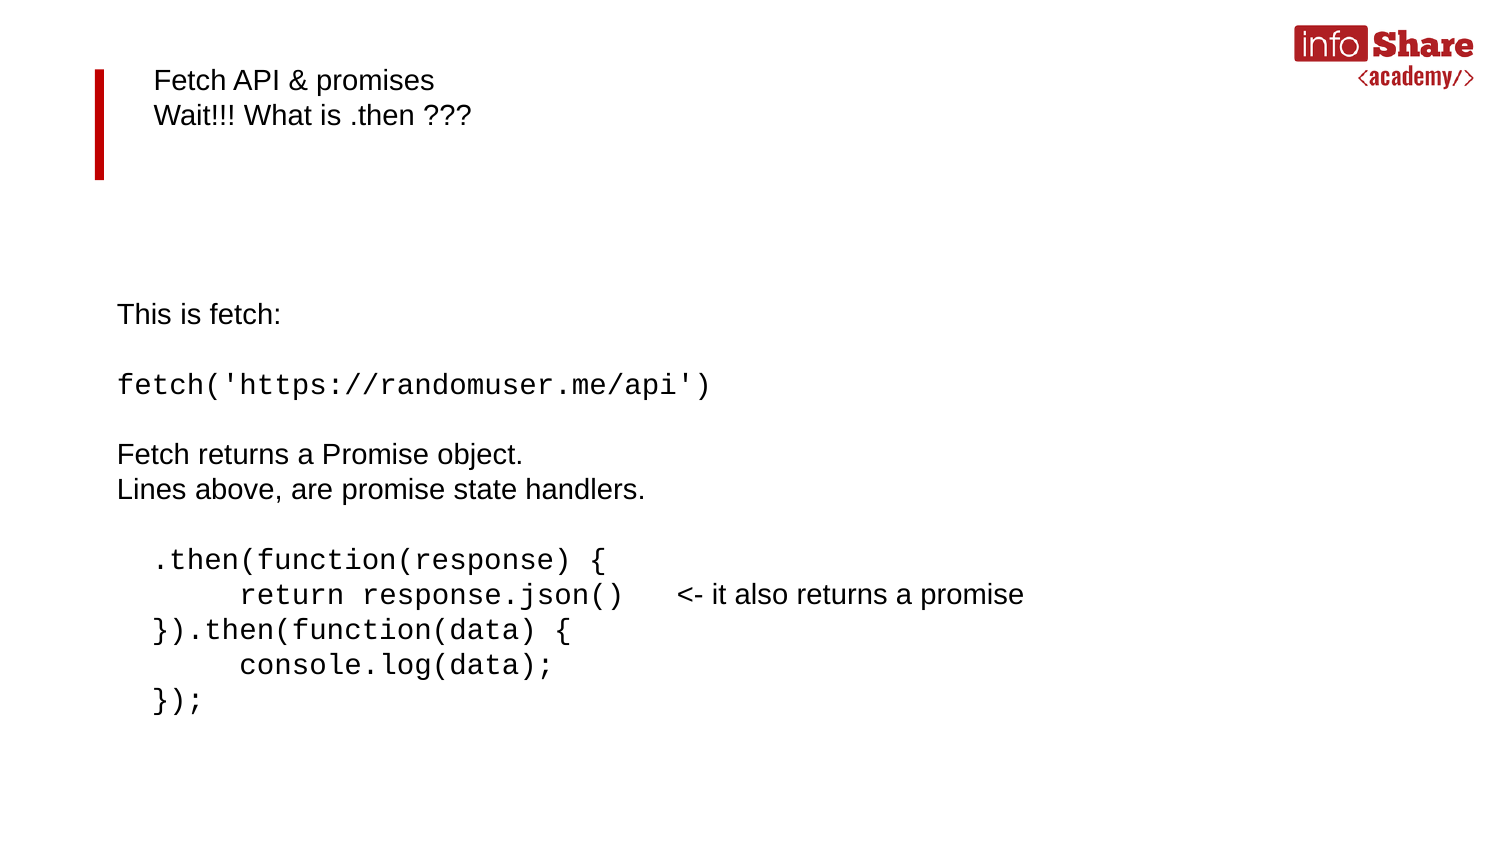

# Fetch API & promises Wait!!! What is .then ???
This is fetch:
fetch('https://randomuser.me/api')
Fetch returns a Promise object.
Lines above, are promise state handlers.
 .then(function(response) {
 return response.json() <- it also returns a promise
 }).then(function(data) {
 console.log(data);
 });